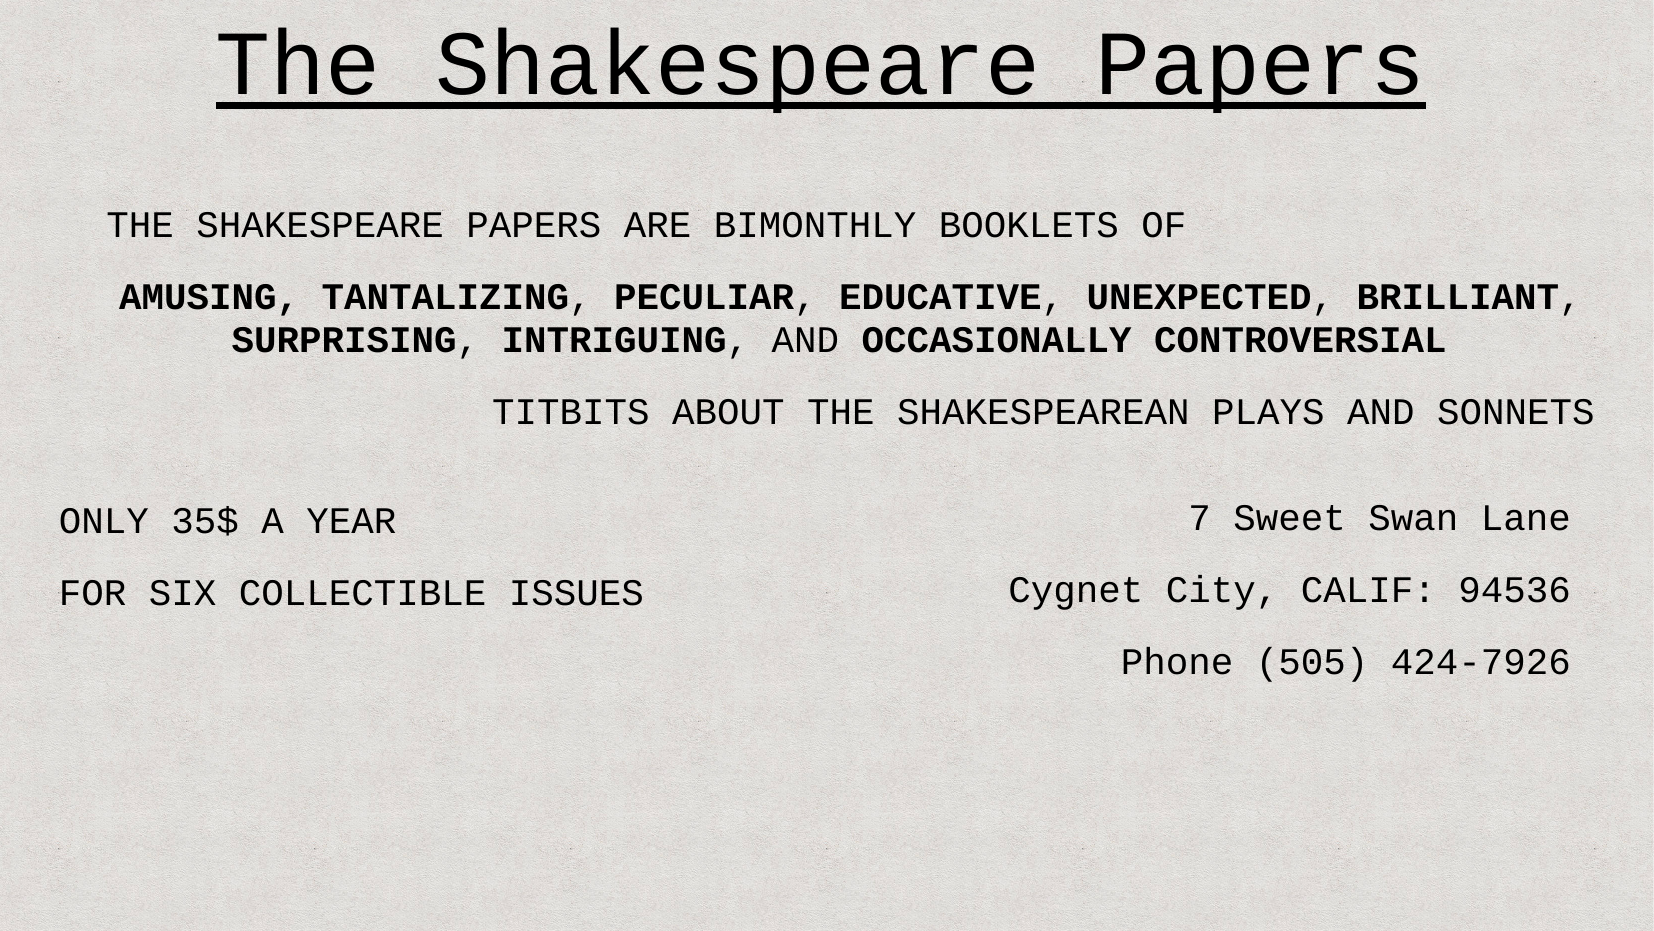

# The Shakespeare Papers
THE SHAKESPEARE PAPERS ARE BIMONTHLY BOOKLETS OF
AMUSING, TANTALIZING, PECULIAR, EDUCATIVE, UNEXPECTED, BRILLIANT, SURPRISING, INTRIGUING, AND OCCASIONALLY CONTROVERSIAL
TITBITS ABOUT THE SHAKESPEAREAN PLAYS AND SONNETS
 7 Sweet Swan Lane
Cygnet City, CALIF: 94536
Phone (505) 424-7926
ONLY 35$ A YEAR
FOR SIX COLLECTIBLE ISSUES